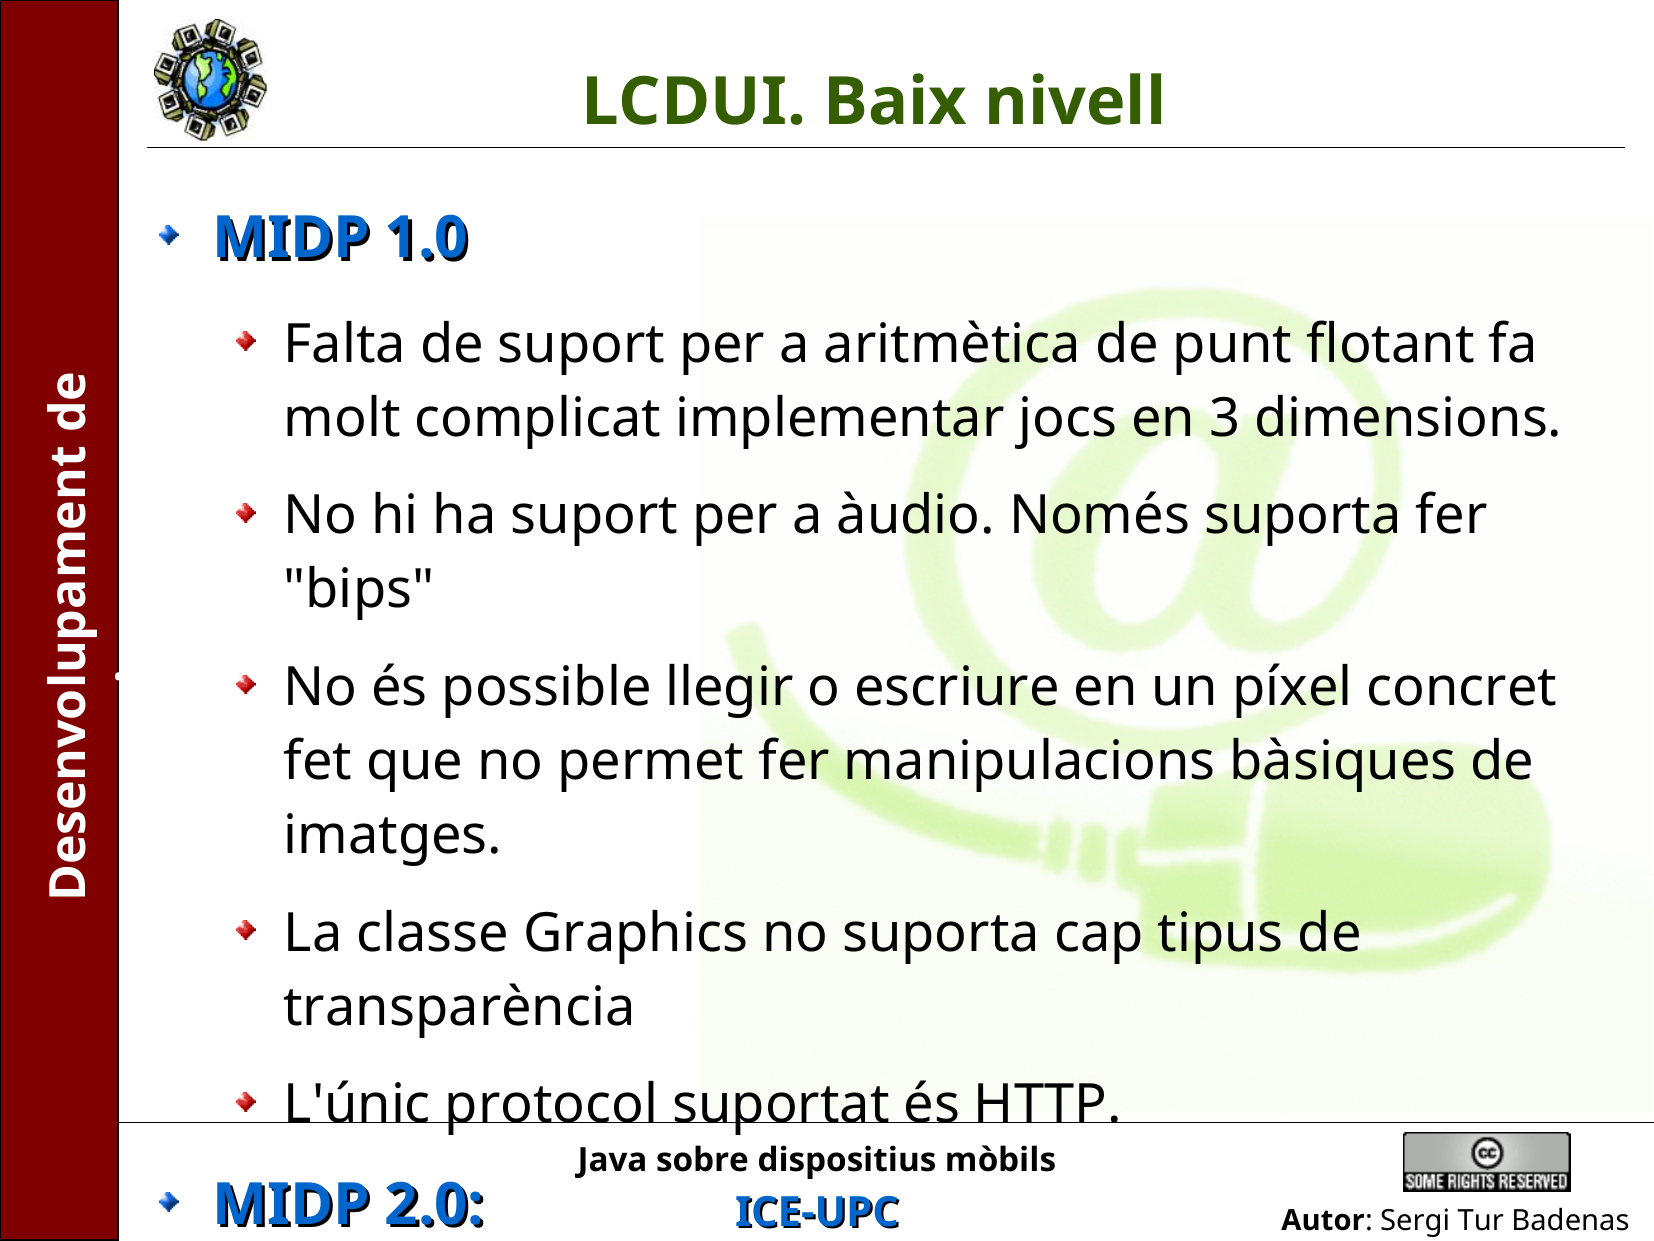

# LCDUI. Baix nivell
MIDP 1.0
Falta de suport per a aritmètica de punt flotant fa molt complicat implementar jocs en 3 dimensions.
No hi ha suport per a àudio. Només suporta fer "bips"
No és possible llegir o escriure en un píxel concret fet que no permet fer manipulacions bàsiques de imatges.
La classe Graphics no suporta cap tipus de transparència
L'únic protocol suportat és HTTP.
MIDP 2.0:
Proveeix de l'api javax.microedition.lcdui.game